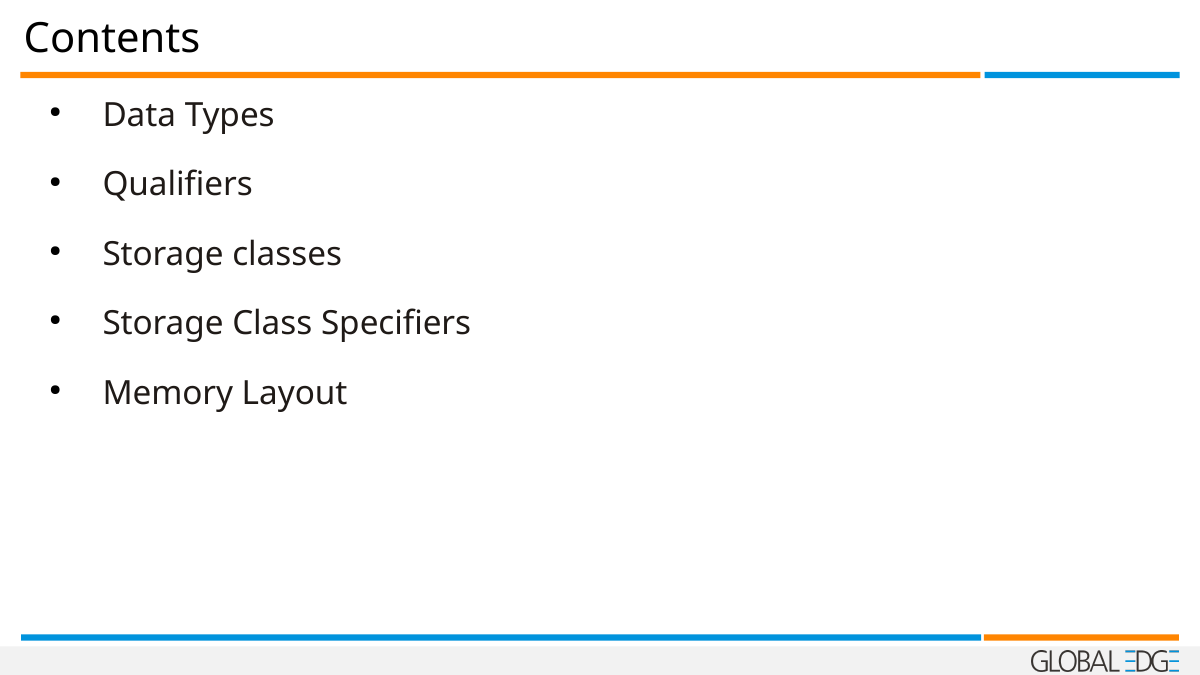

# Contents
Data Types
Qualifiers
Storage classes
Storage Class Specifiers
Memory Layout